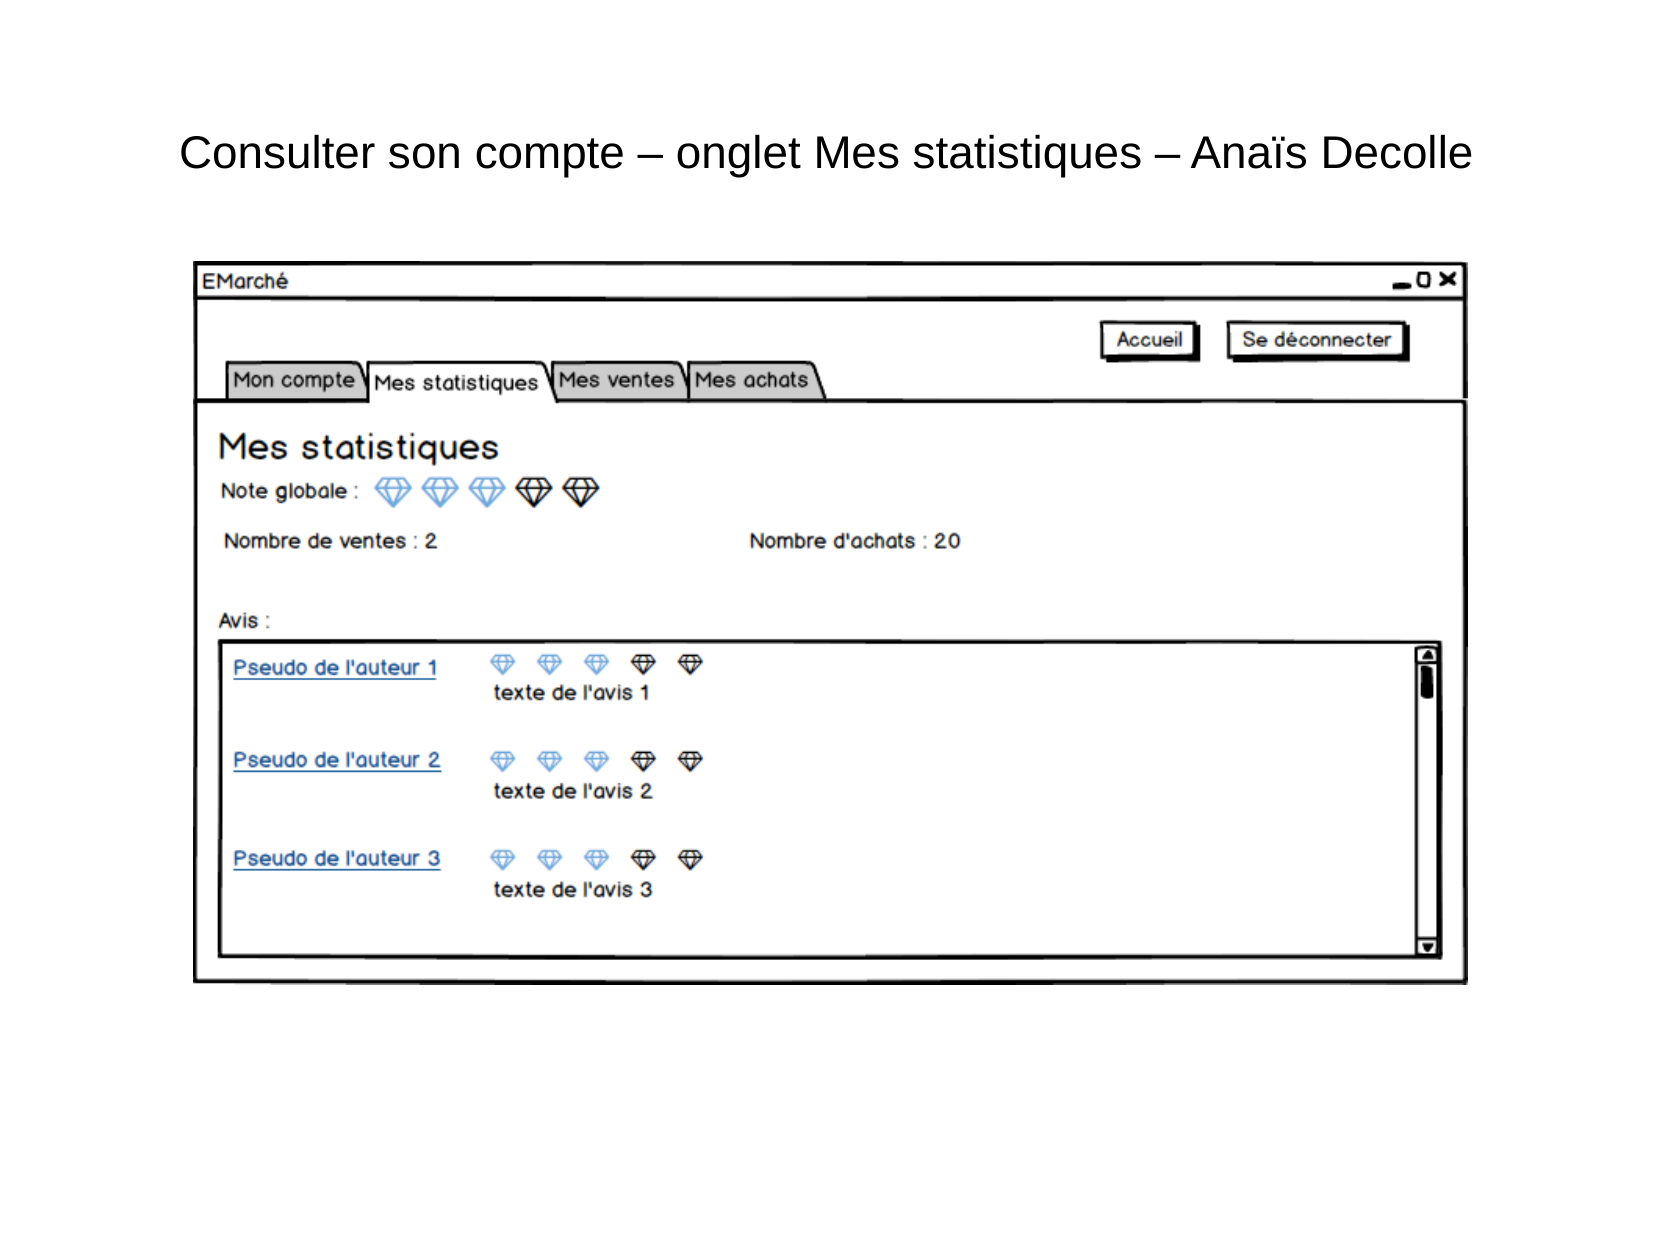

# Consulter son compte – onglet Mes statistiques – Anaïs Decolle